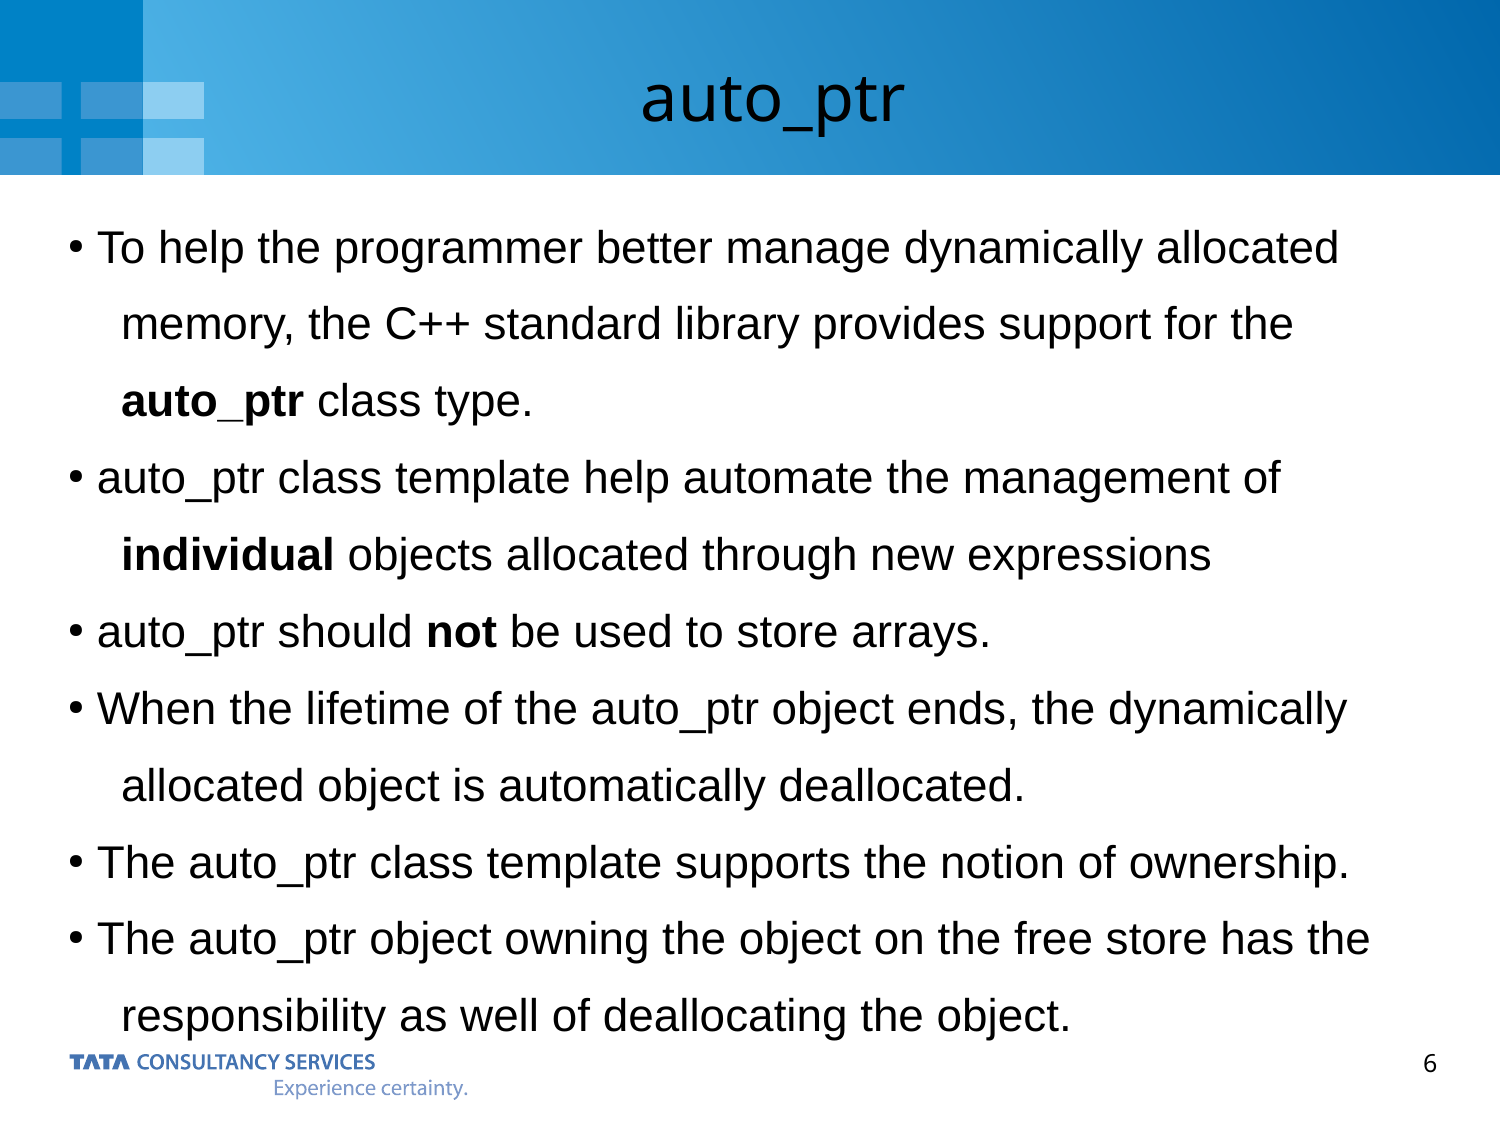

auto_ptr
 To help the programmer better manage dynamically allocated memory, the C++ standard library provides support for the auto_ptr class type.
 auto_ptr class template help automate the management of individual objects allocated through new expressions
 auto_ptr should not be used to store arrays.
 When the lifetime of the auto_ptr object ends, the dynamically allocated object is automatically deallocated.
 The auto_ptr class template supports the notion of ownership.
 The auto_ptr object owning the object on the free store has the responsibility as well of deallocating the object.